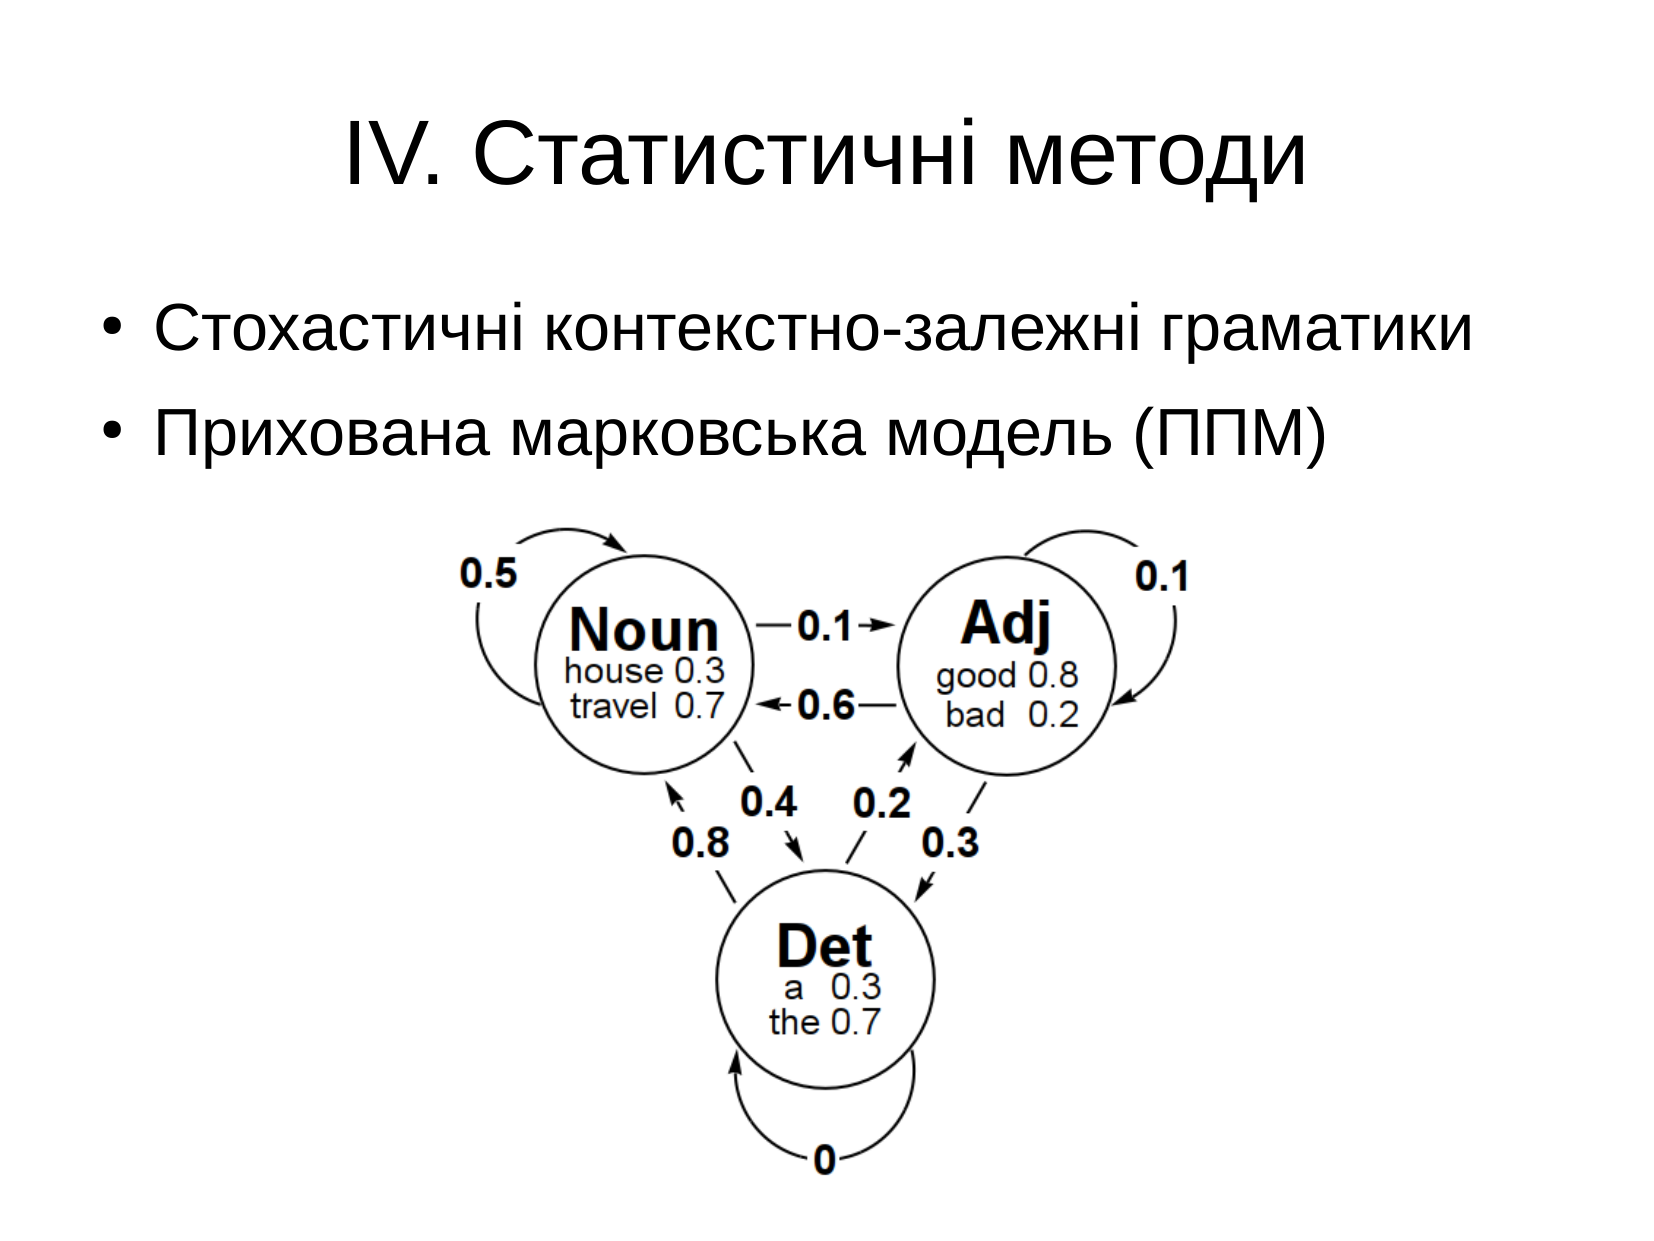

# IV. Статистичні методи
Стохастичні контекстно-залежні граматики
Прихована марковська модель (ППМ)